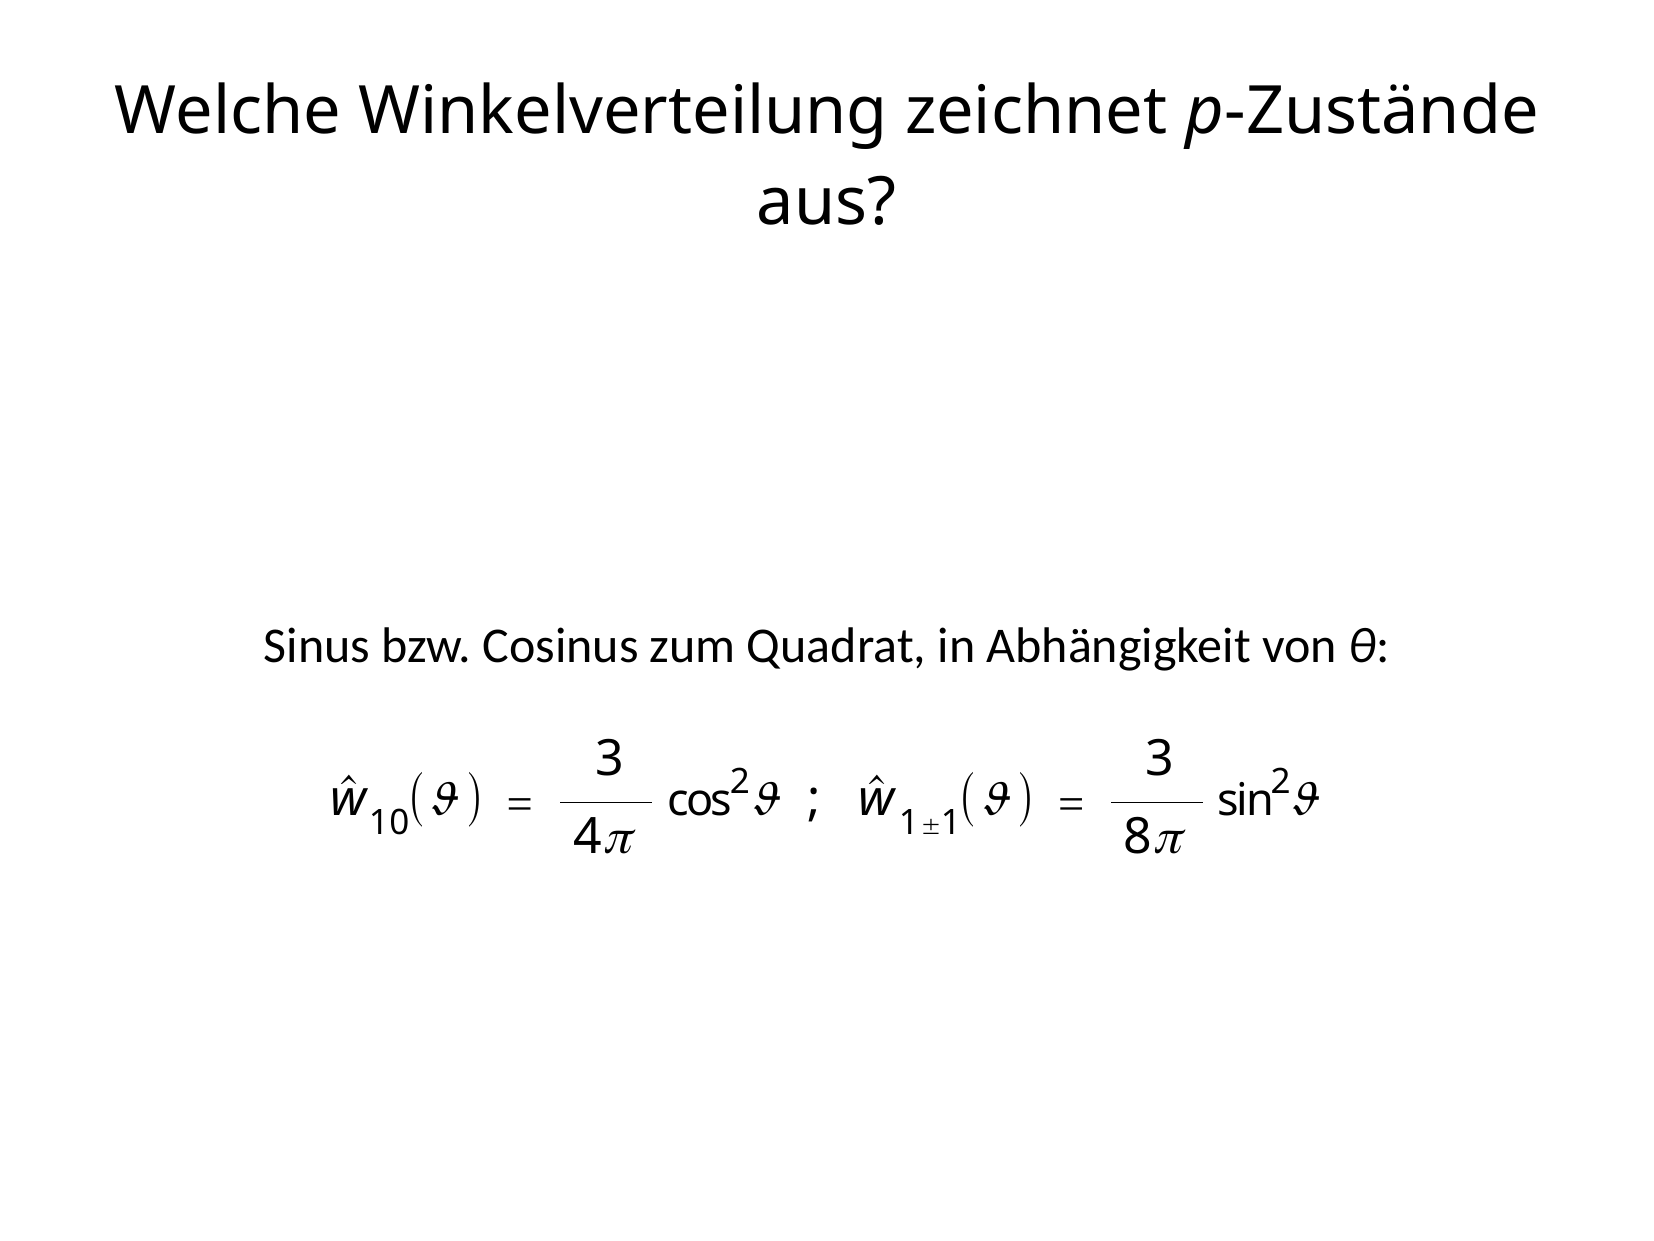

# Welche Winkelverteilung zeichnet p-Zustände aus?
Sinus bzw. Cosinus zum Quadrat, in Abhängigkeit von θ: